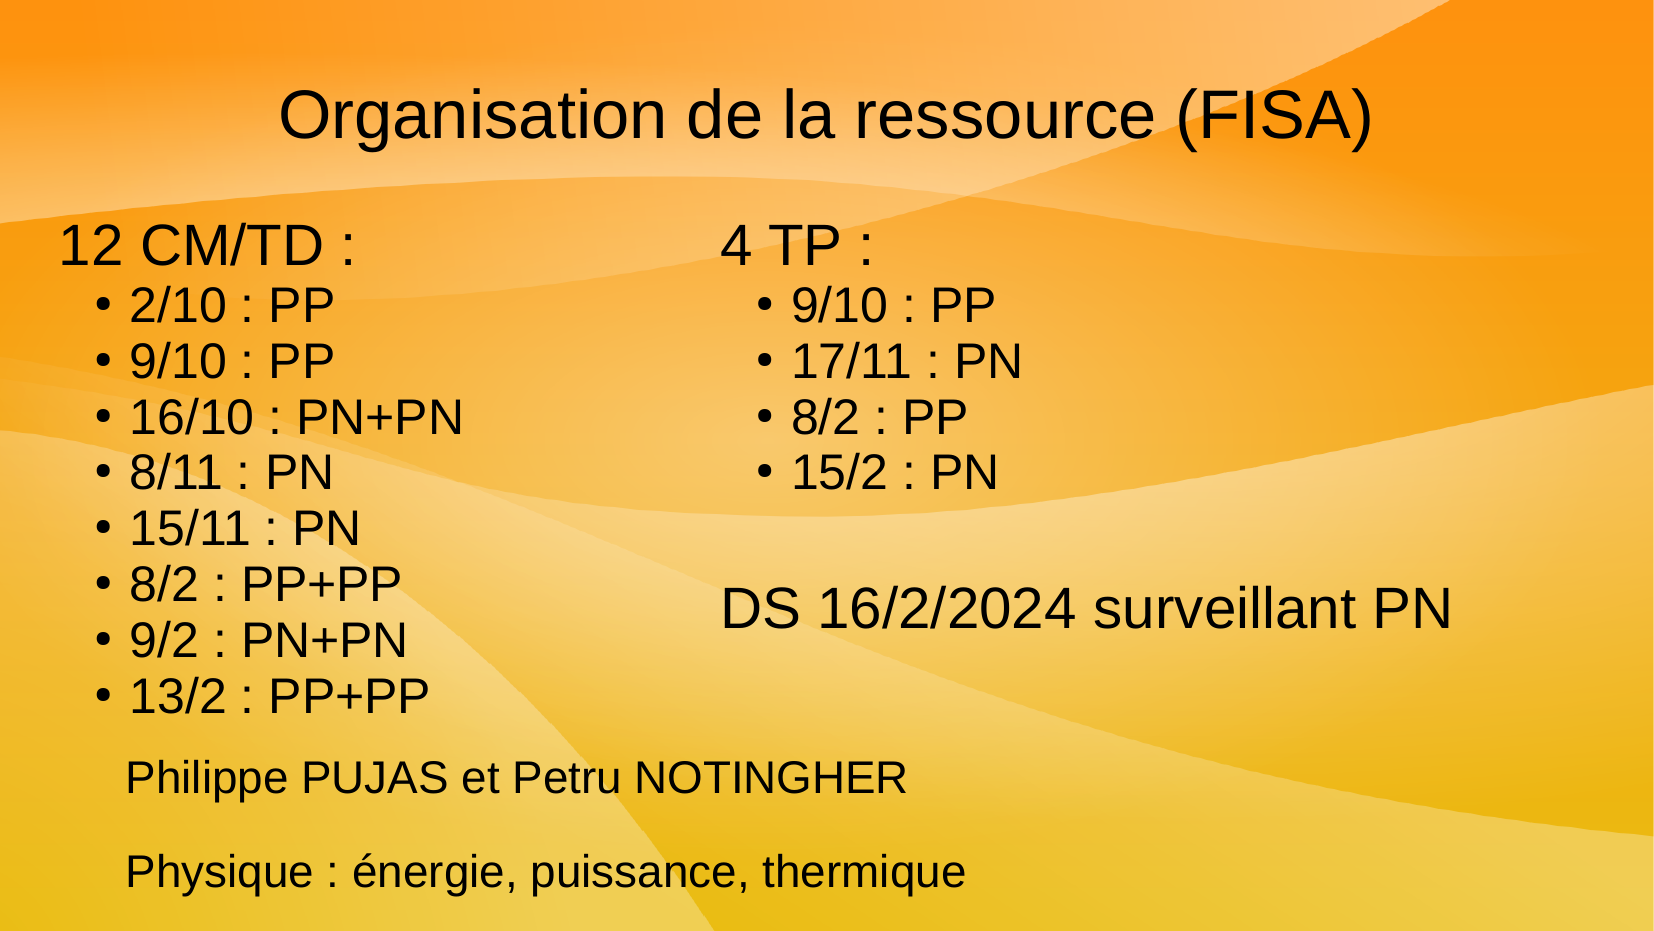

# Organisation de la ressource (FISA)
12 CM/TD :
2/10 : PP
9/10 : PP
16/10 : PN+PN
8/11 : PN
15/11 : PN
8/2 : PP+PP
9/2 : PN+PN
13/2 : PP+PP
4 TP :
9/10 : PP
17/11 : PN
8/2 : PP
15/2 : PN
DS 16/2/2024 surveillant PN
Philippe PUJAS et Petru NOTINGHER
Physique : énergie, puissance, thermique